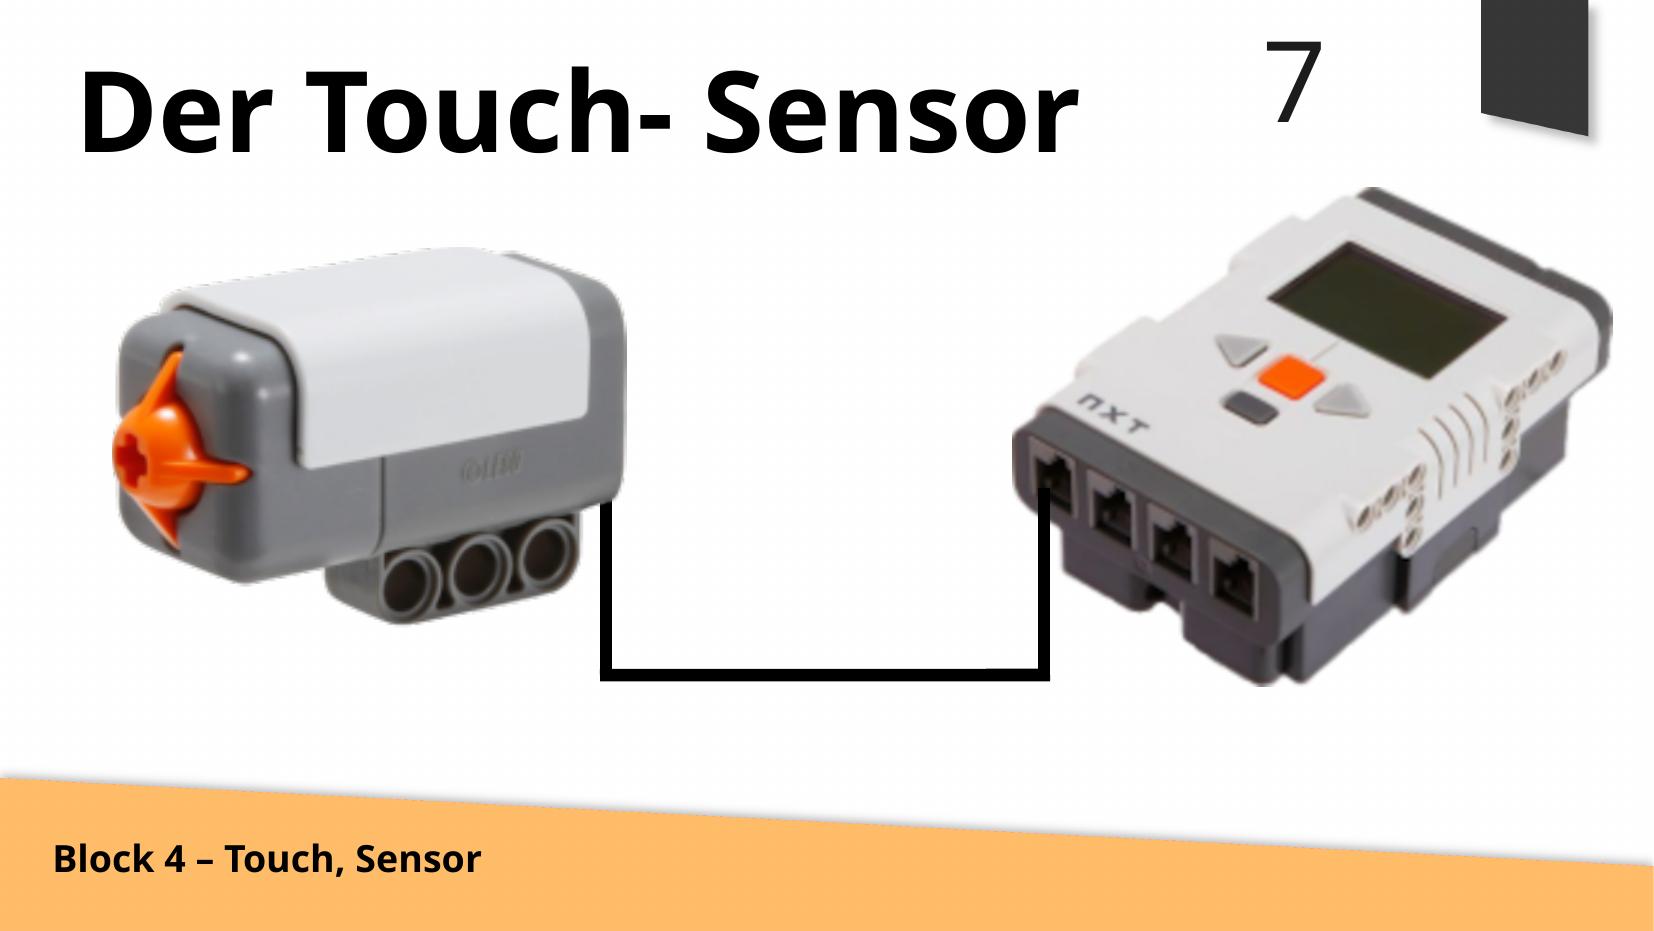

# Der Touch- Sensor
Block 4 – Touch, Sensor